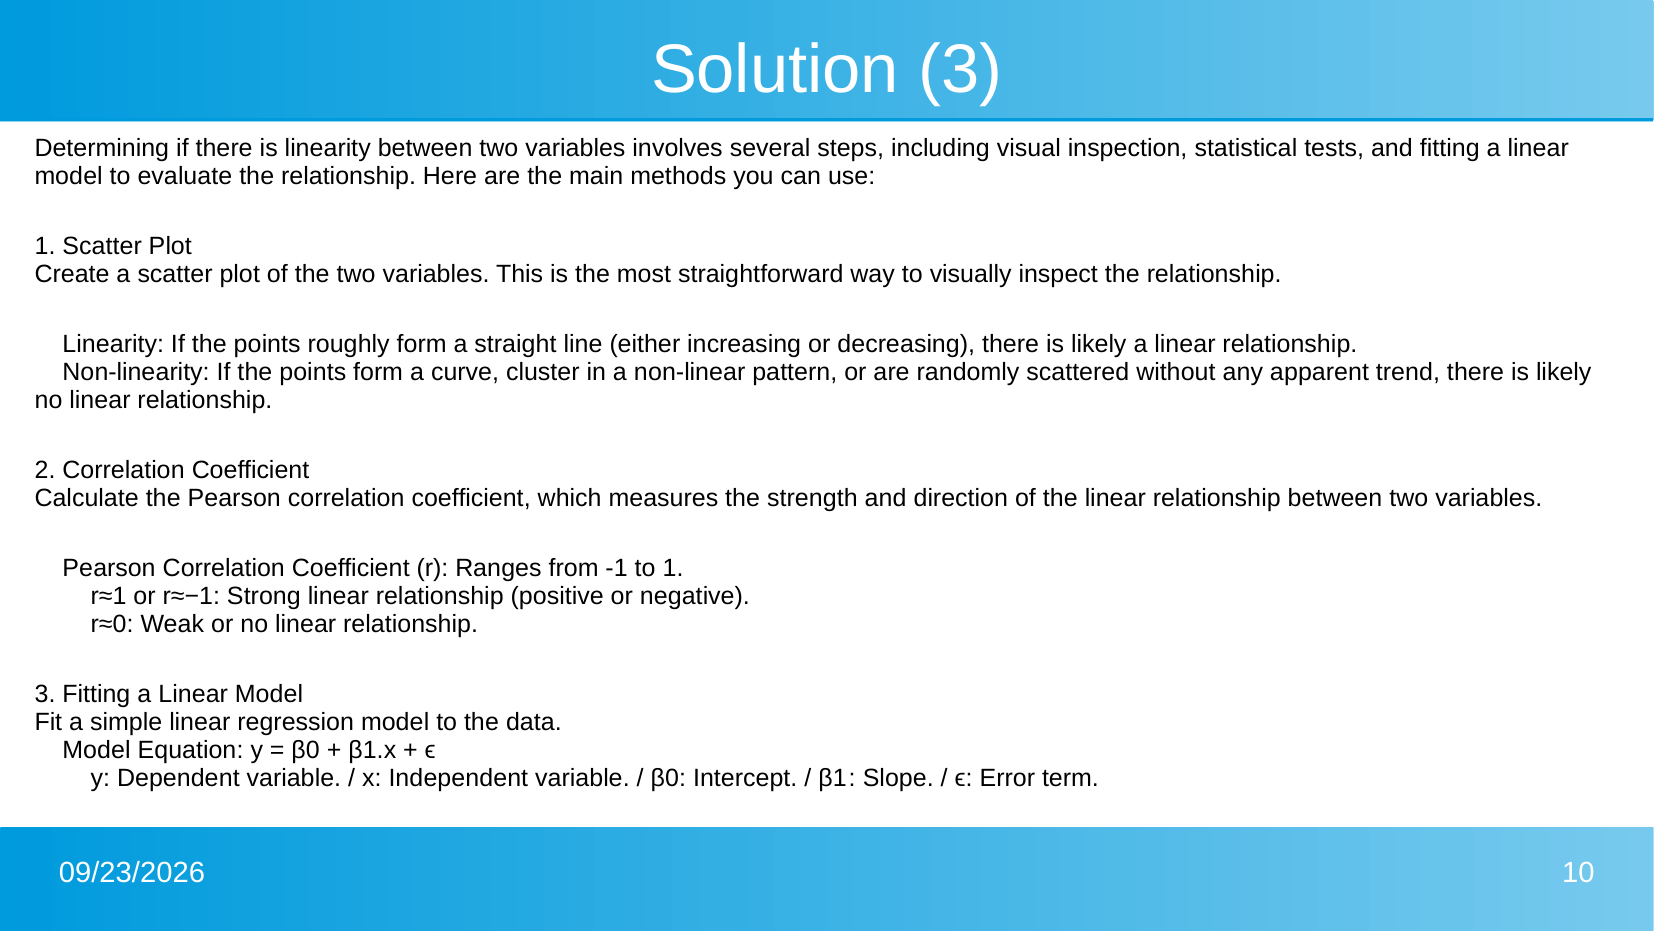

# Solution (3)
Determining if there is linearity between two variables involves several steps, including visual inspection, statistical tests, and fitting a linear model to evaluate the relationship. Here are the main methods you can use:
1. Scatter Plot
Create a scatter plot of the two variables. This is the most straightforward way to visually inspect the relationship.
 Linearity: If the points roughly form a straight line (either increasing or decreasing), there is likely a linear relationship.
 Non-linearity: If the points form a curve, cluster in a non-linear pattern, or are randomly scattered without any apparent trend, there is likely no linear relationship.
2. Correlation Coefficient
Calculate the Pearson correlation coefficient, which measures the strength and direction of the linear relationship between two variables.
 Pearson Correlation Coefficient (r): Ranges from -1 to 1.
 r≈1 or r≈−1: Strong linear relationship (positive or negative).
 r≈0: Weak or no linear relationship.
3. Fitting a Linear Model
Fit a simple linear regression model to the data.
 Model Equation: y = β0 + β1.x + ϵ
 y: Dependent variable. / x: Independent variable. / β0: Intercept. / β1​: Slope. / ϵ: Error term.
10